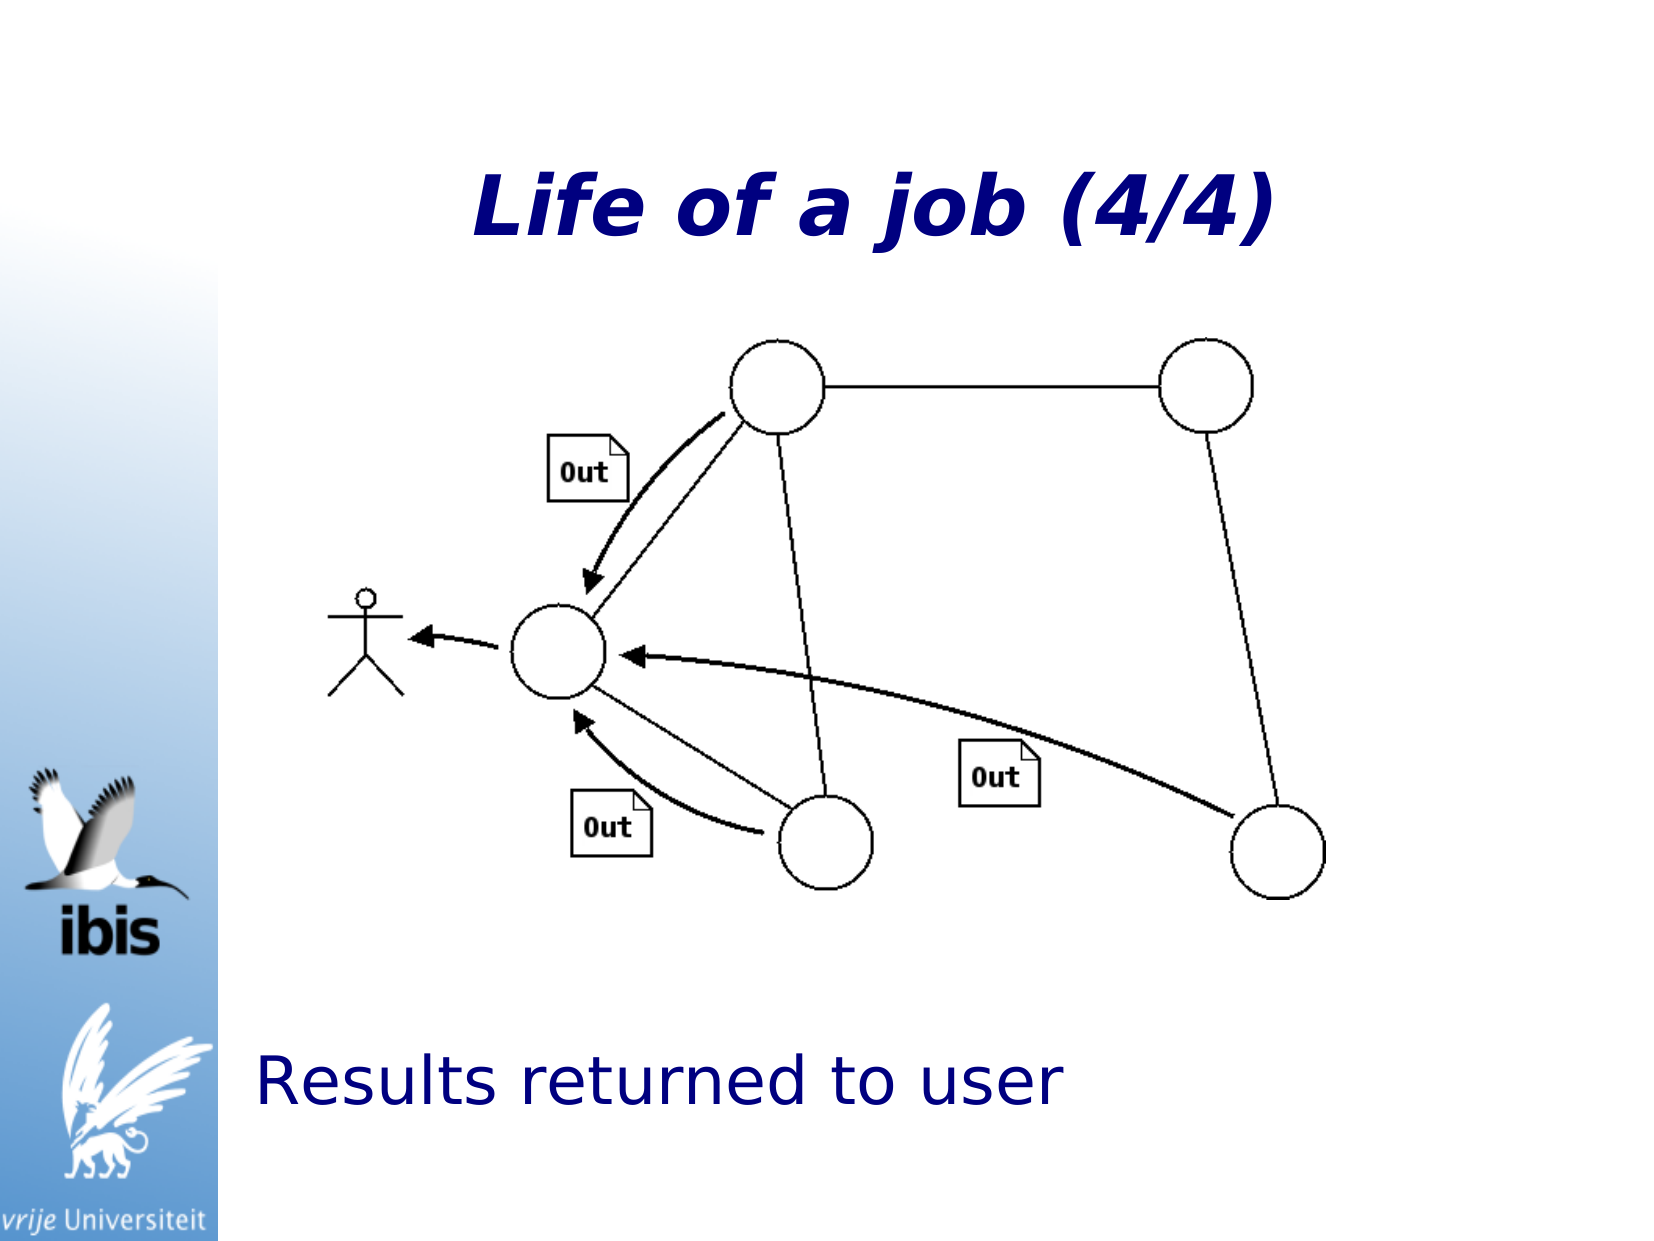

# Life of a job (4/4)
Results returned to user